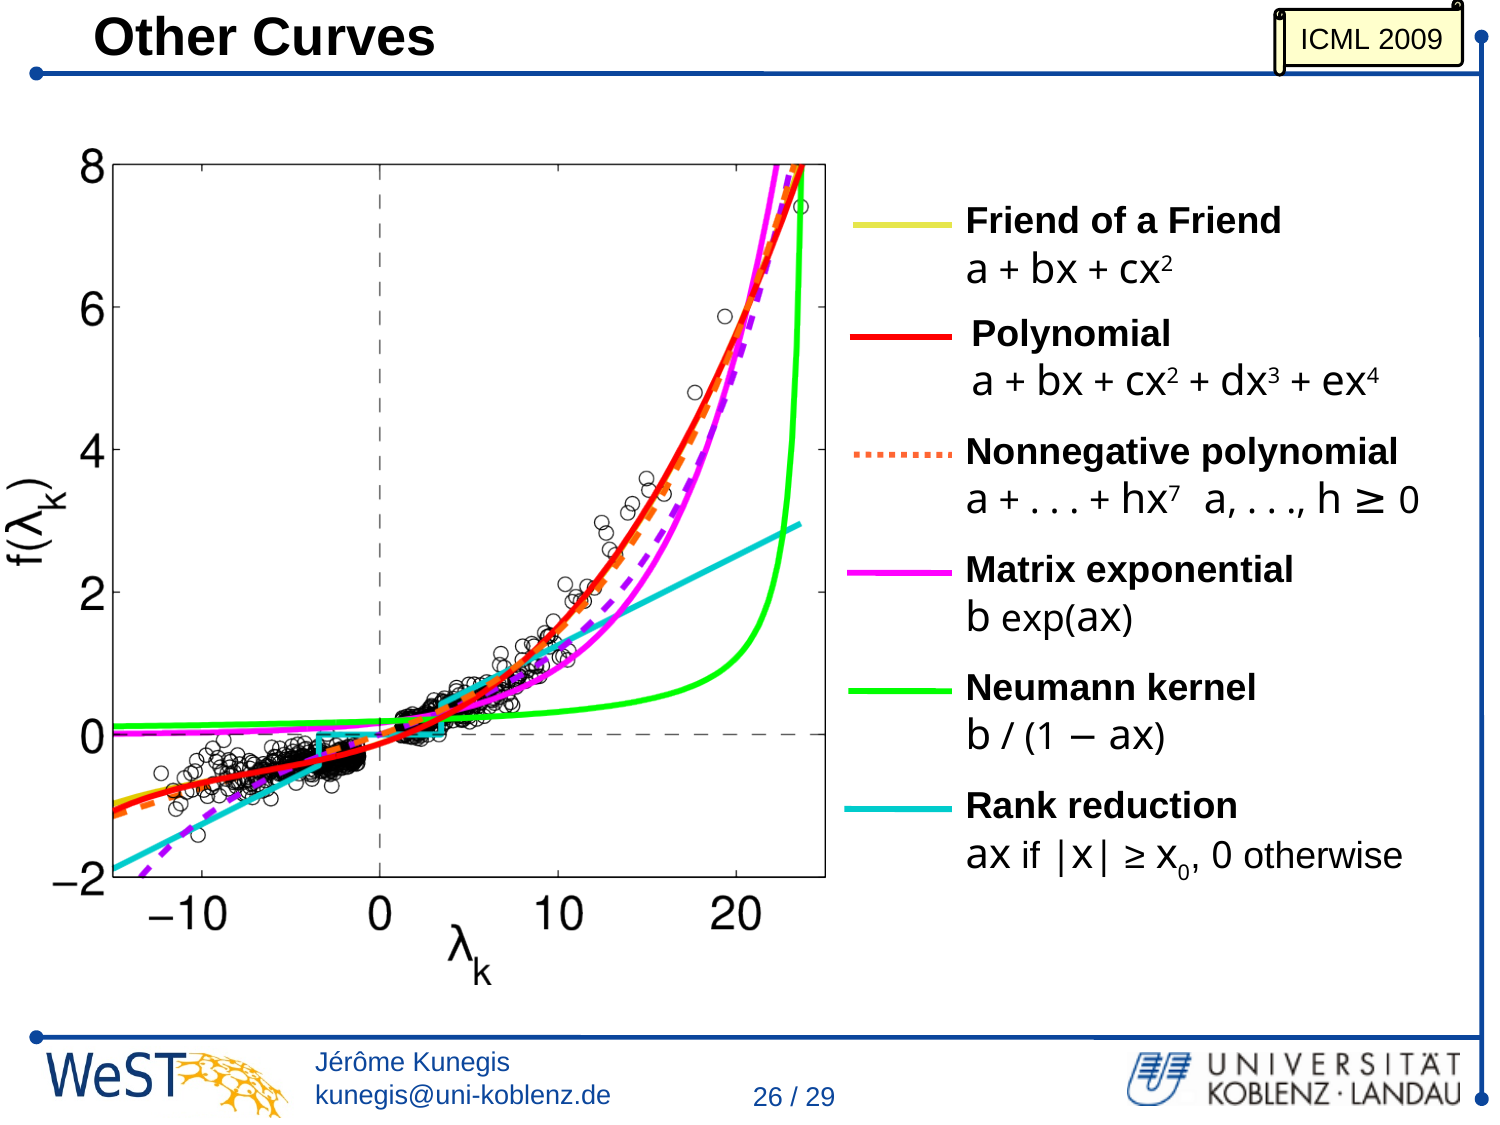

ICML 2009
Other Curves
Friend of a Friend
a + bx + cx2
Polynomial
a + bx + cx2 + dx3 + ex4
Nonnegative polynomial
a + . . . + hx7 a, . . ., h ≥ 0
Matrix exponential
b exp(ax)
Neumann kernel
b / (1 − ax)
Rank reduction
ax if |x| ≥ x0, 0 otherwise